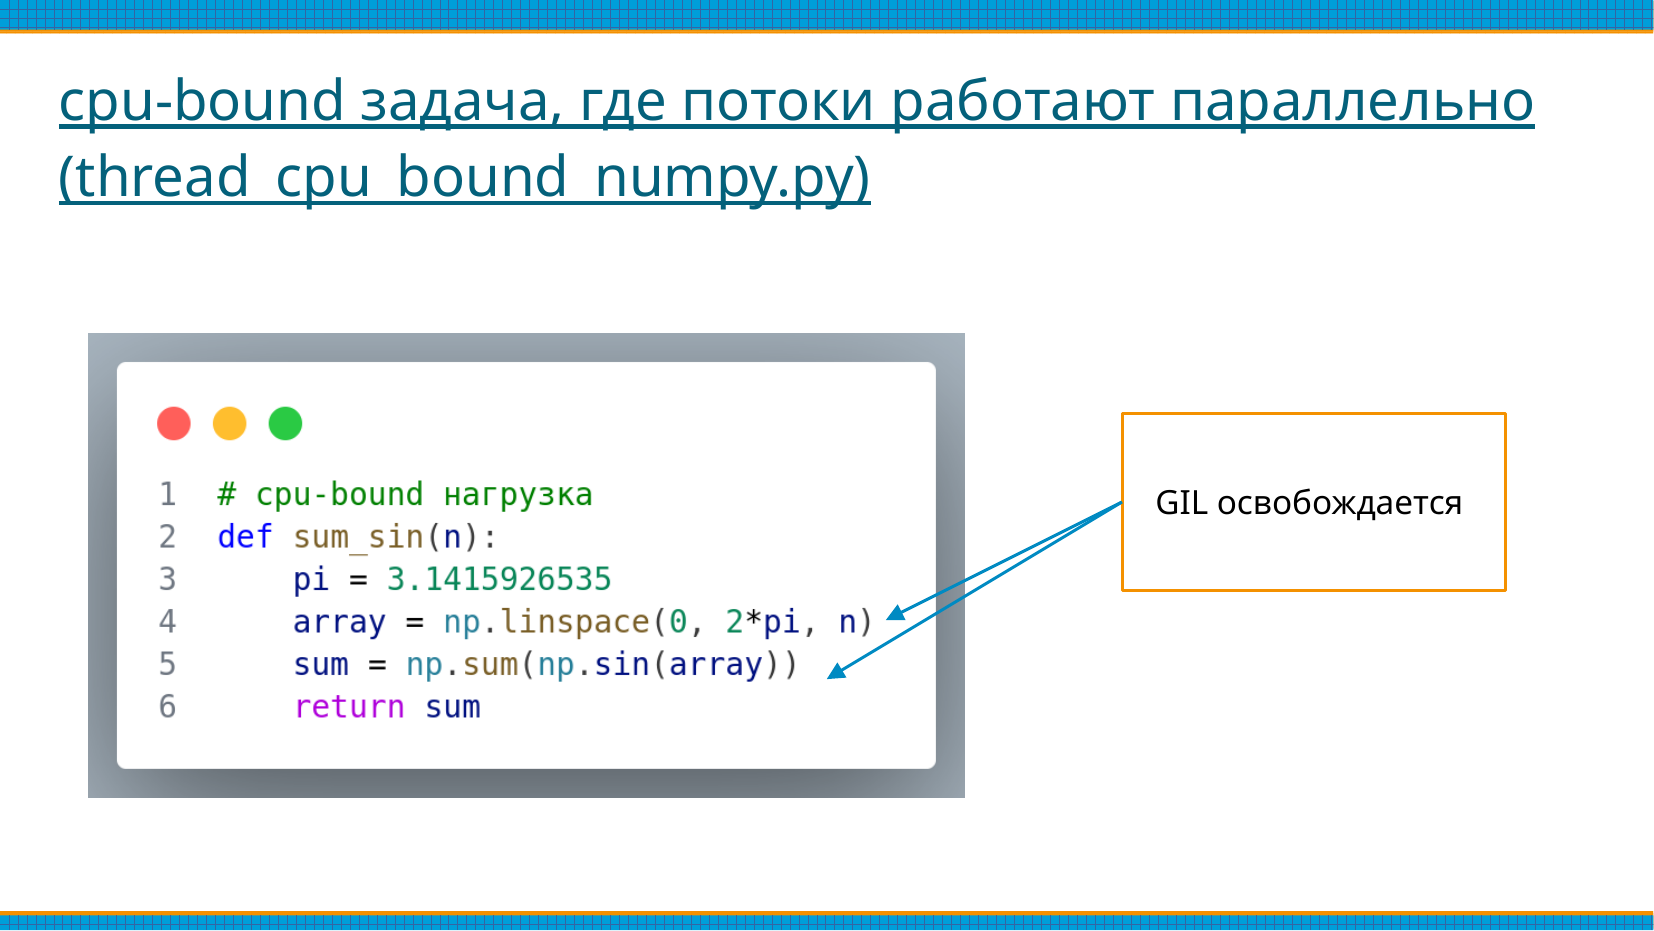

# cpu-bound задача, где потоки работают параллельно (thread_cpu_bound_numpy.py)
GIL освобождается